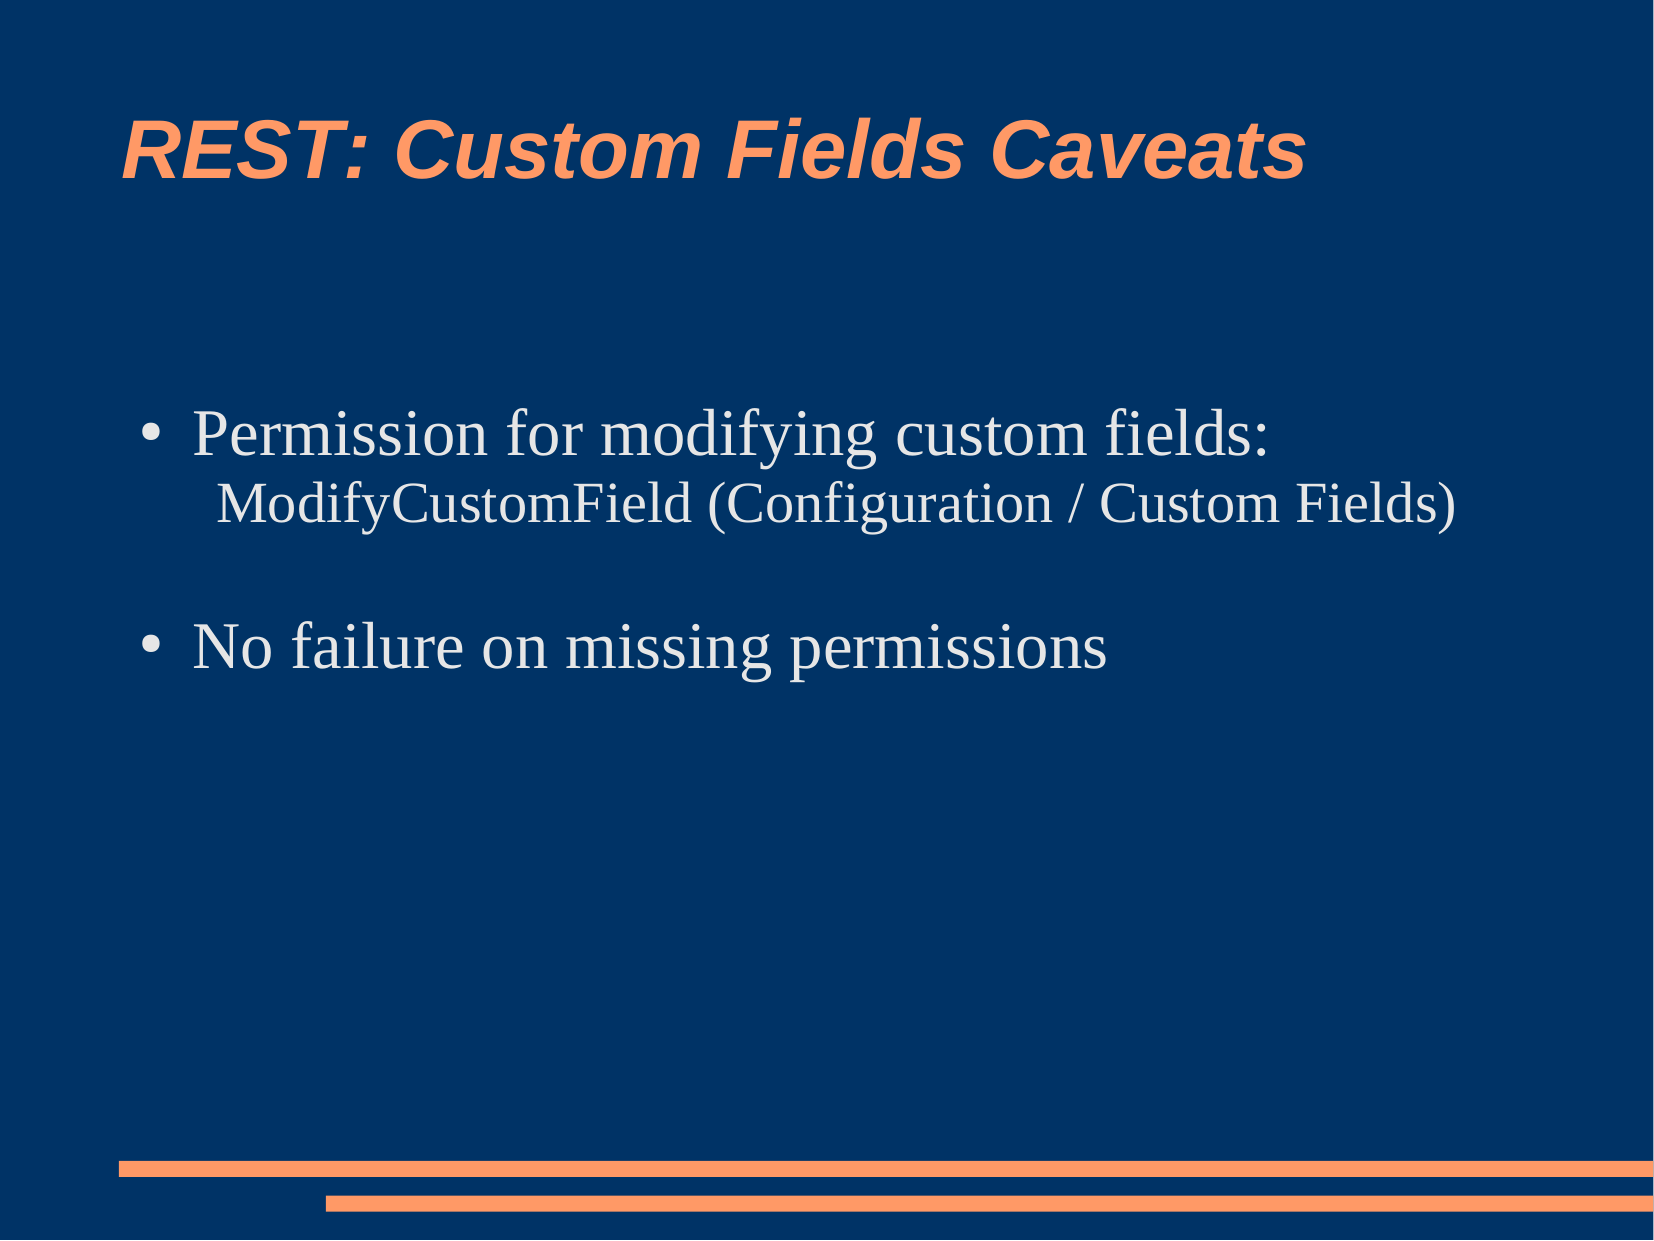

# REST: Custom Fields Caveats
Permission for modifying custom fields:
ModifyCustomField (Configuration / Custom Fields)
No failure on missing permissions